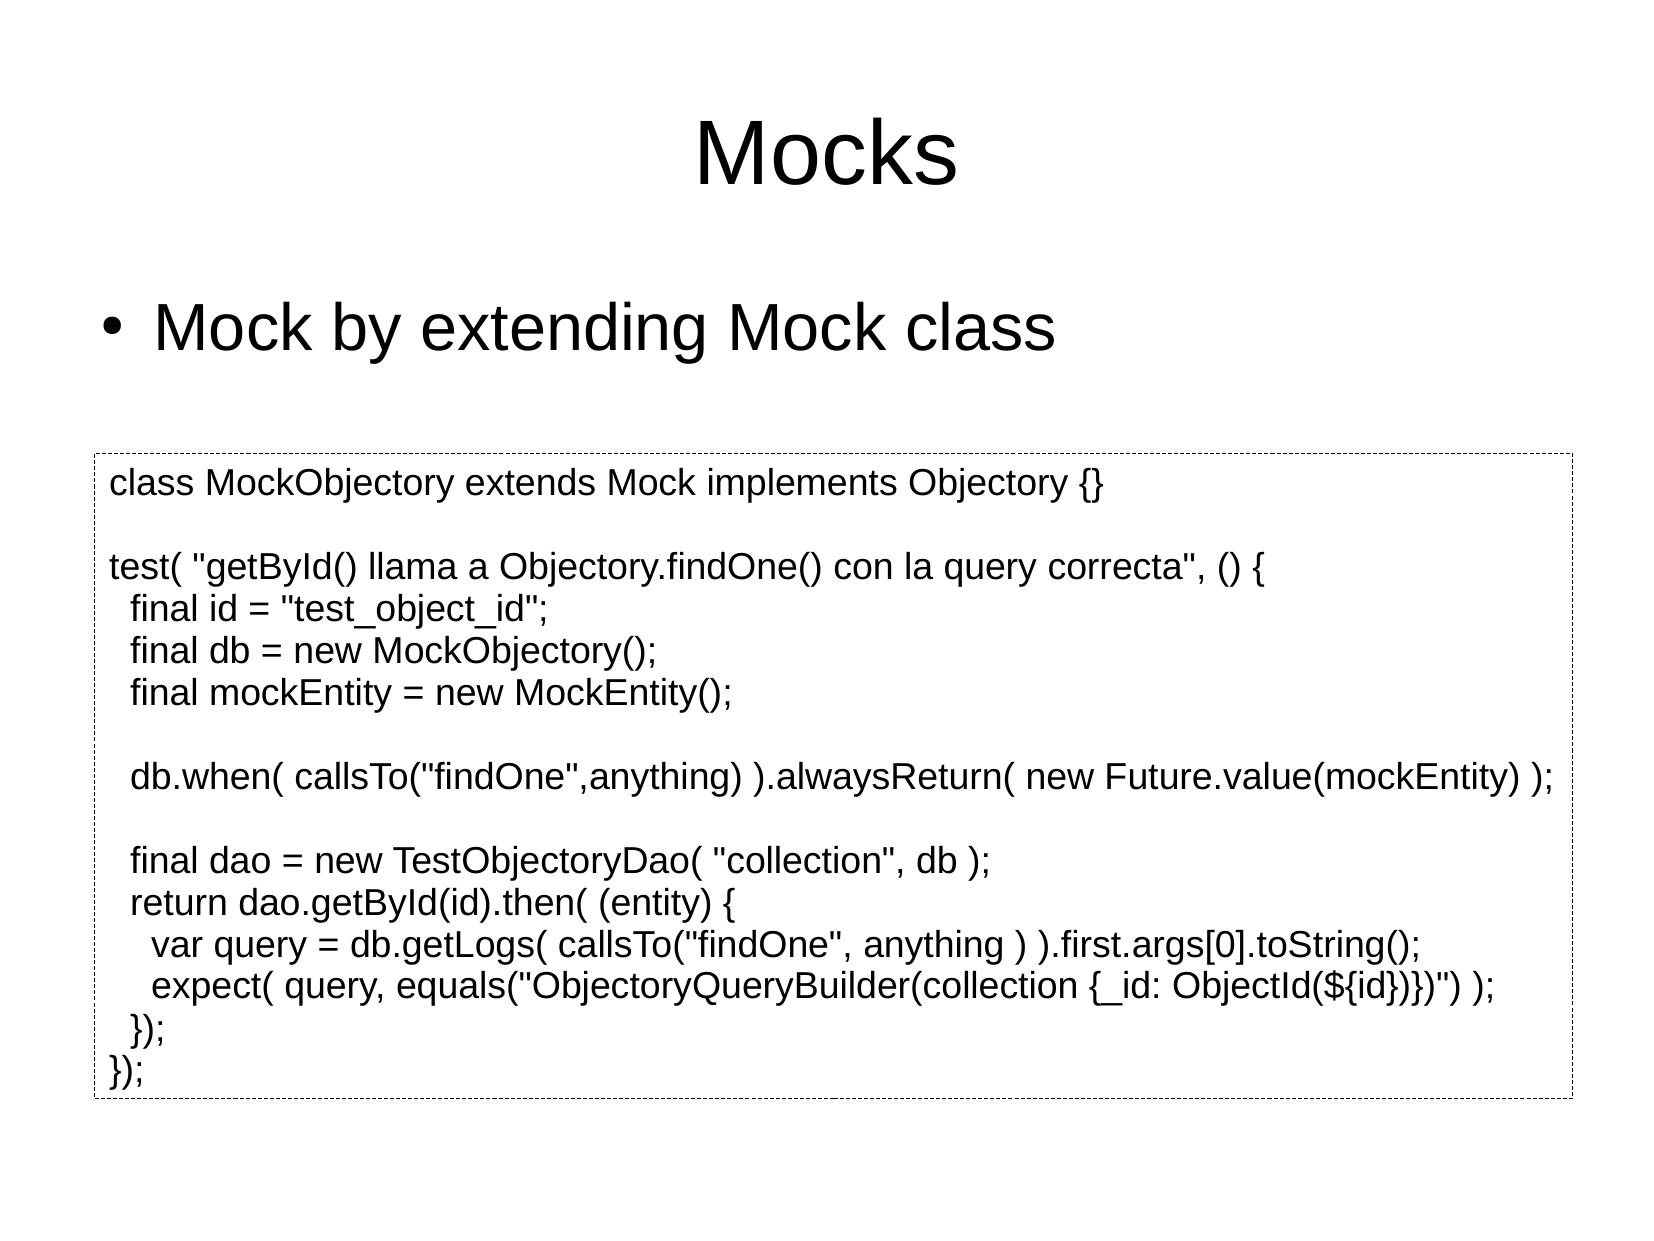

# Mocks
Mock by extending Mock class
class MockObjectory extends Mock implements Objectory {}
test( "getById() llama a Objectory.findOne() con la query correcta", () {
 final id = "test_object_id";
 final db = new MockObjectory();
 final mockEntity = new MockEntity();
 db.when( callsTo("findOne",anything) ).alwaysReturn( new Future.value(mockEntity) );
 final dao = new TestObjectoryDao( "collection", db );
 return dao.getById(id).then( (entity) {
 var query = db.getLogs( callsTo("findOne", anything ) ).first.args[0].toString();
 expect( query, equals("ObjectoryQueryBuilder(collection {_id: ObjectId(${id})})") );
 });
});